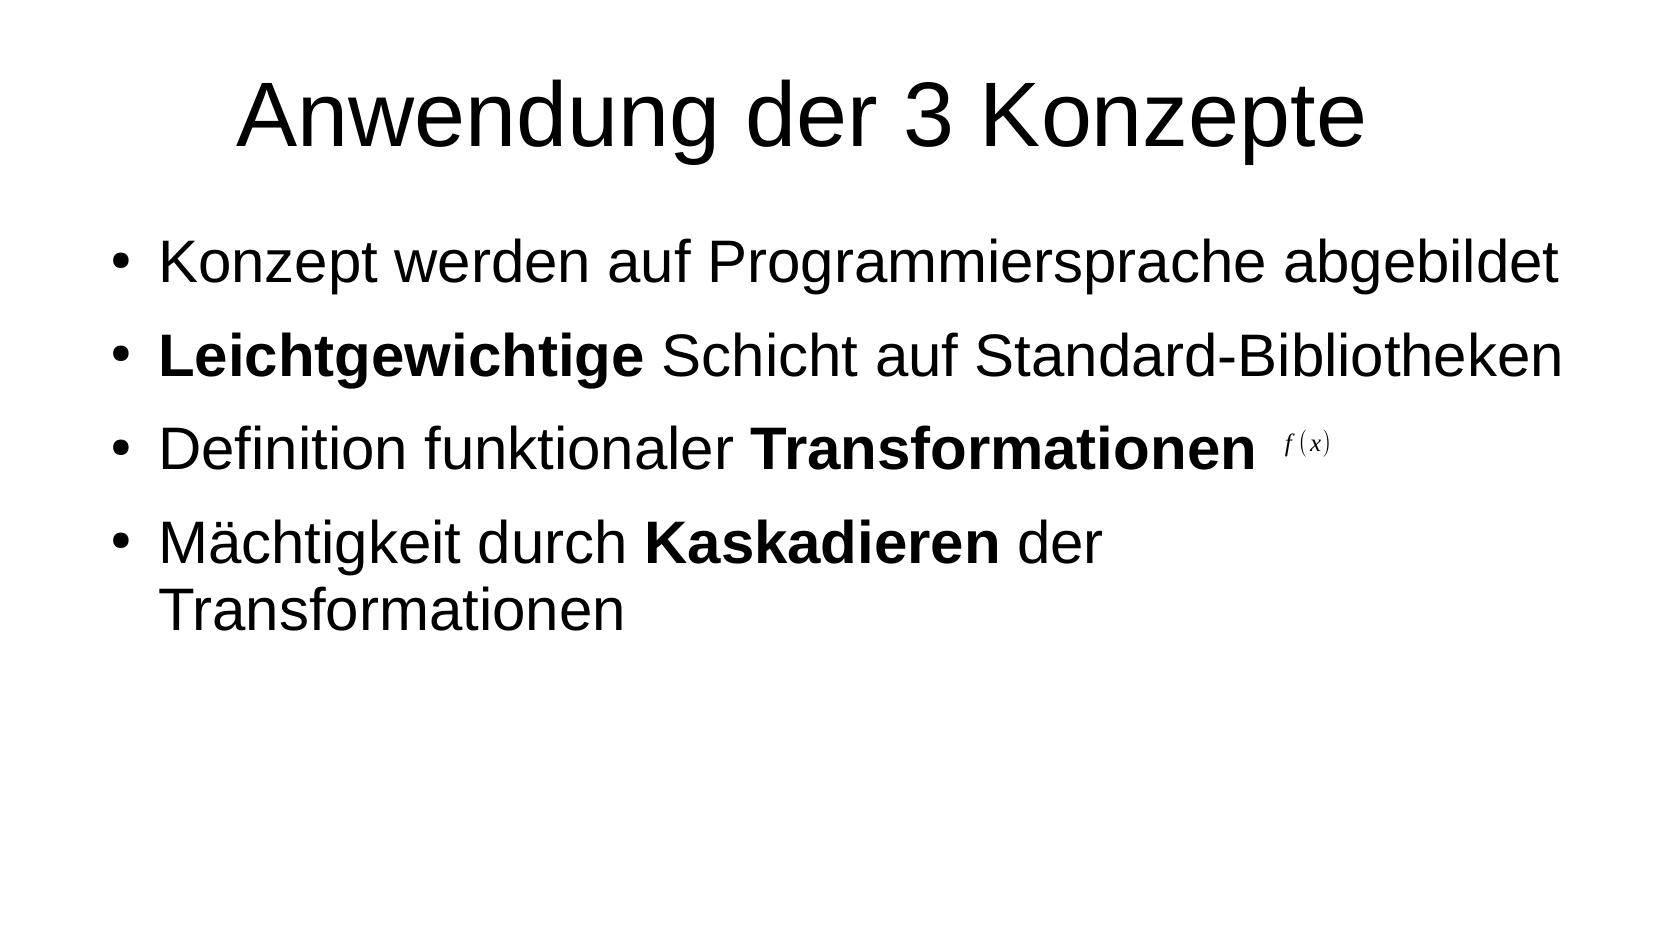

# Anwendung der 3 Konzepte
Konzept werden auf Programmiersprache abgebildet
Leichtgewichtige Schicht auf Standard-Bibliotheken
Definition funktionaler Transformationen
Mächtigkeit durch Kaskadieren der Transformationen